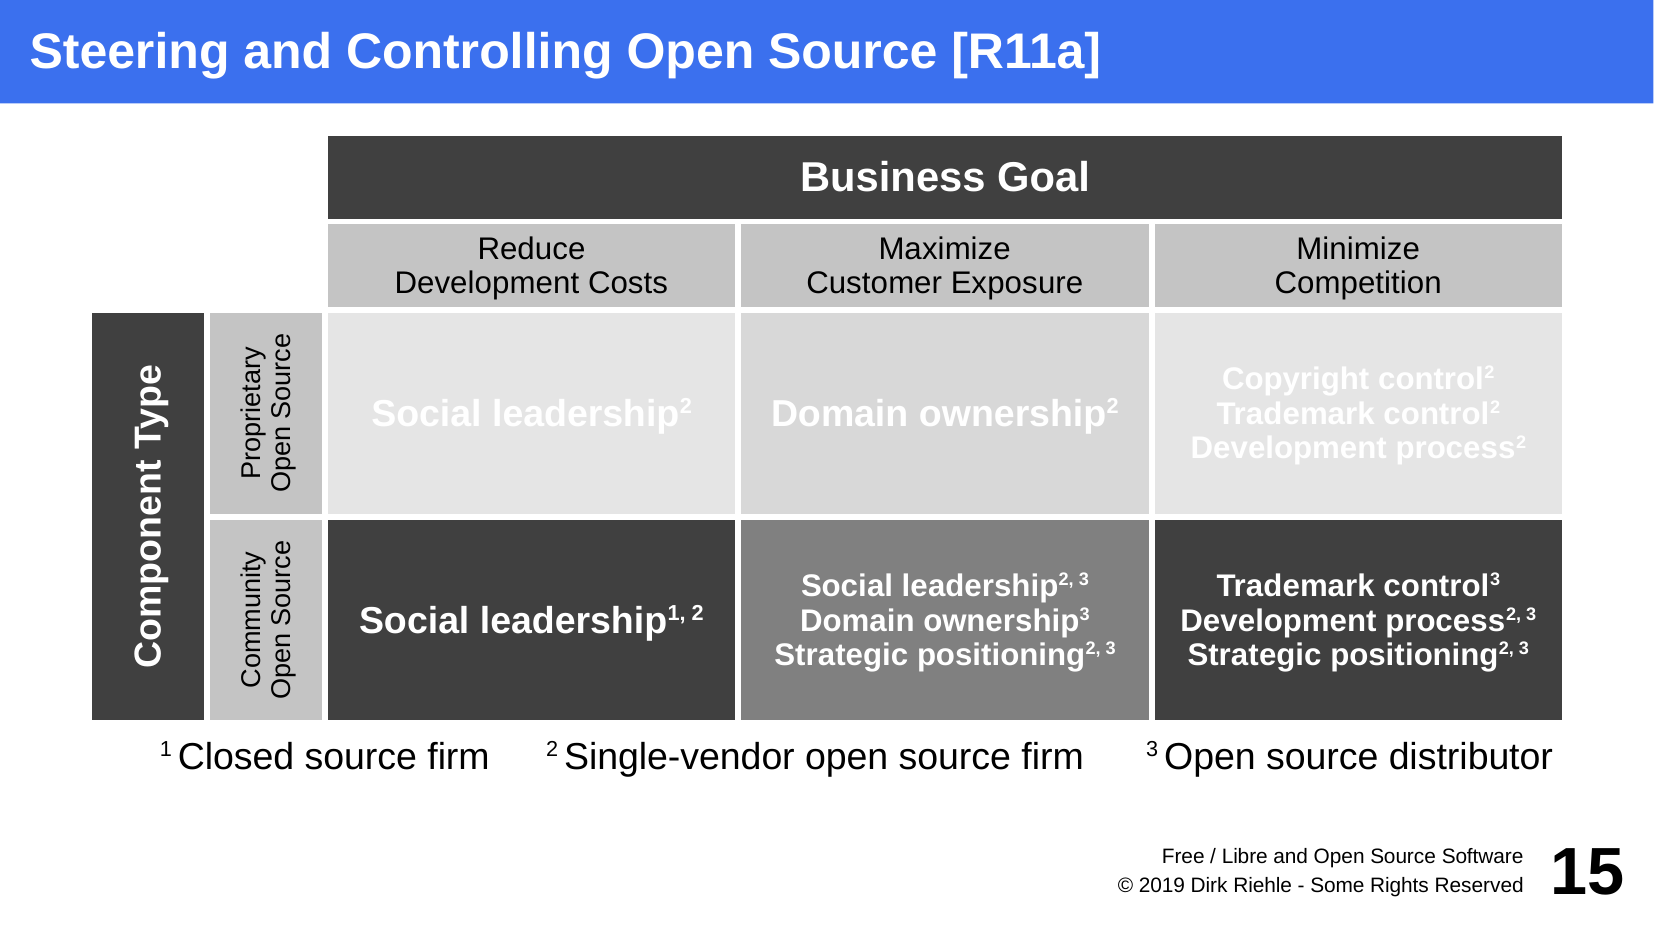

# Steering and Controlling Open Source [R11a]
Business Goal
Reduce
Development Costs
Maximize
Customer Exposure
Minimize
Competition
Social leadership2
Domain ownership2
Copyright control2
Trademark control2
Development process2
Proprietary
Open Source
Component Type
Social leadership1, 2
Social leadership2, 3
Domain ownership3
Strategic positioning2, 3
Trademark control3
Development process2, 3
Strategic positioning2, 3
Community
Open Source
1 Closed source firm
2 Single-vendor open source firm
3 Open source distributor
Free / Libre and Open Source Software
15
© 2019 Dirk Riehle - Some Rights Reserved